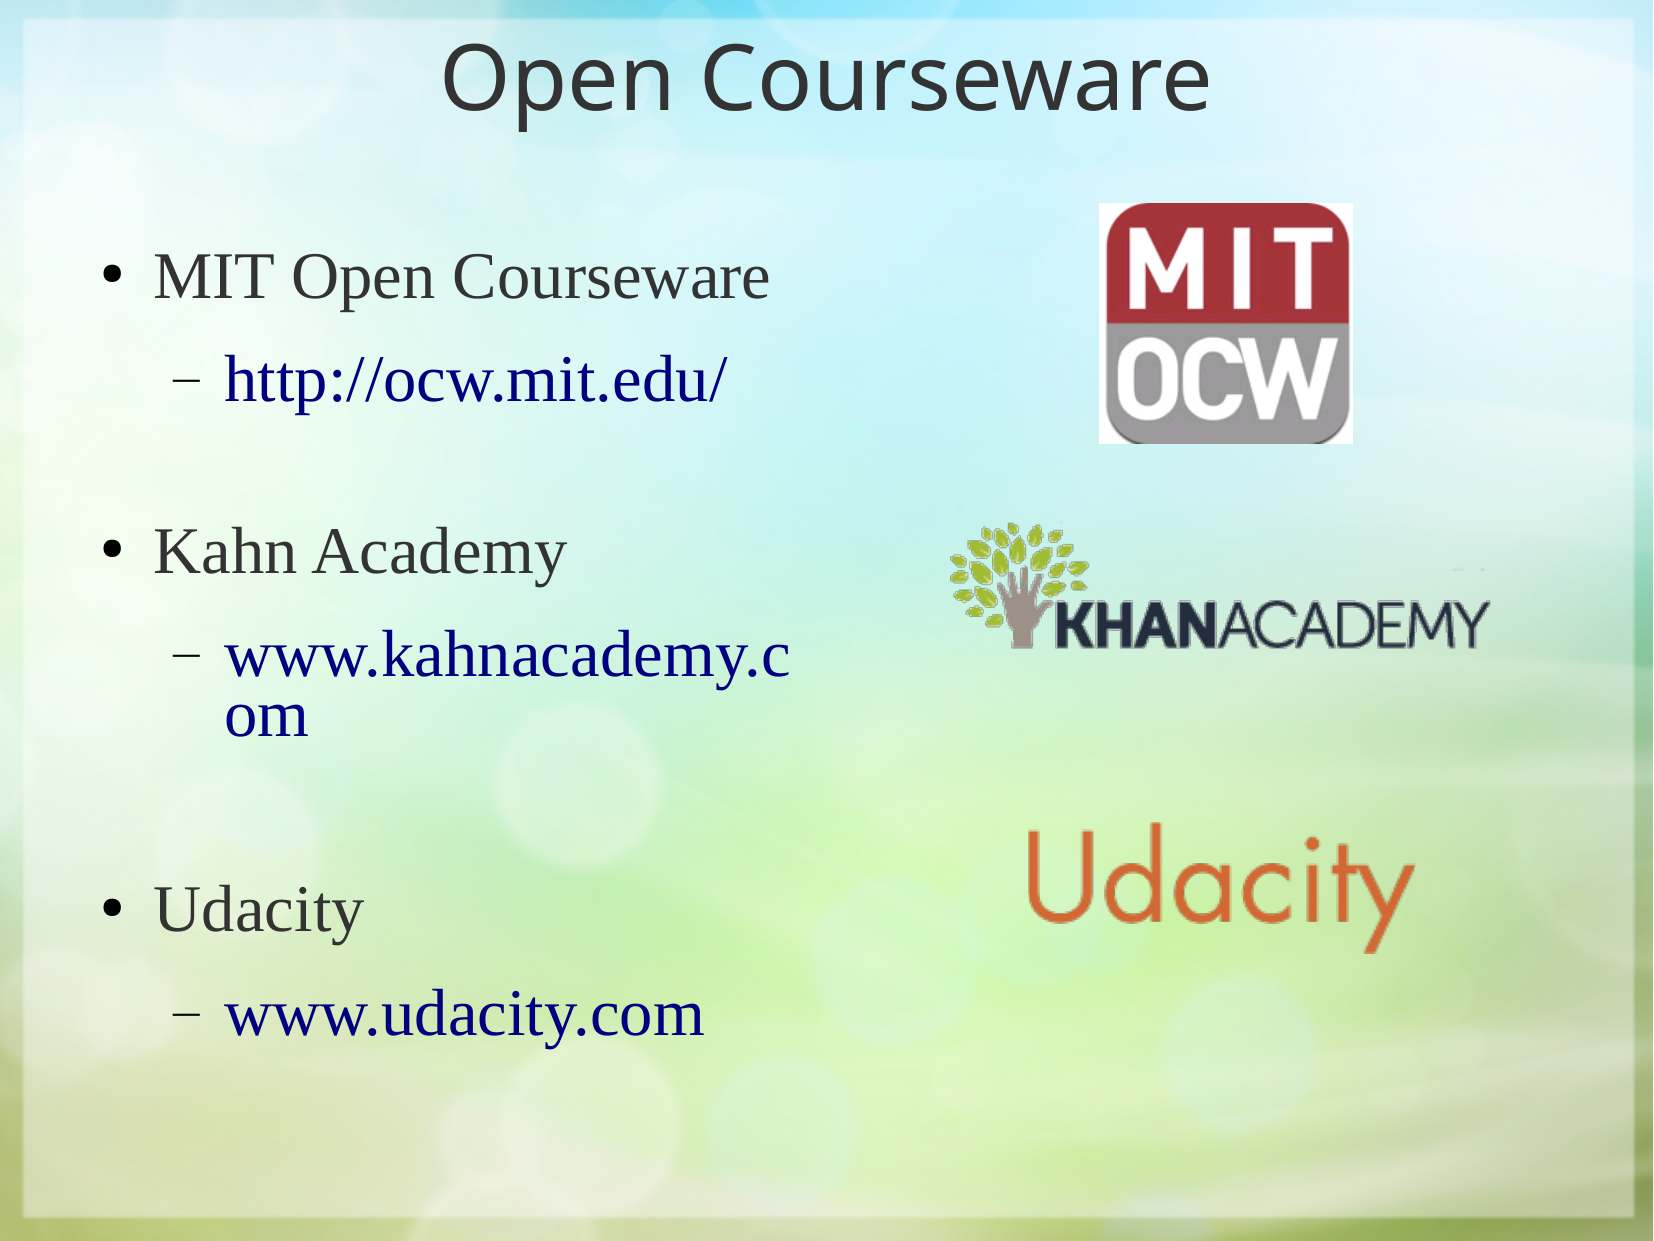

# Open Courseware
MIT Open Courseware
http://ocw.mit.edu/
Kahn Academy
www.kahnacademy.com
Udacity
www.udacity.com